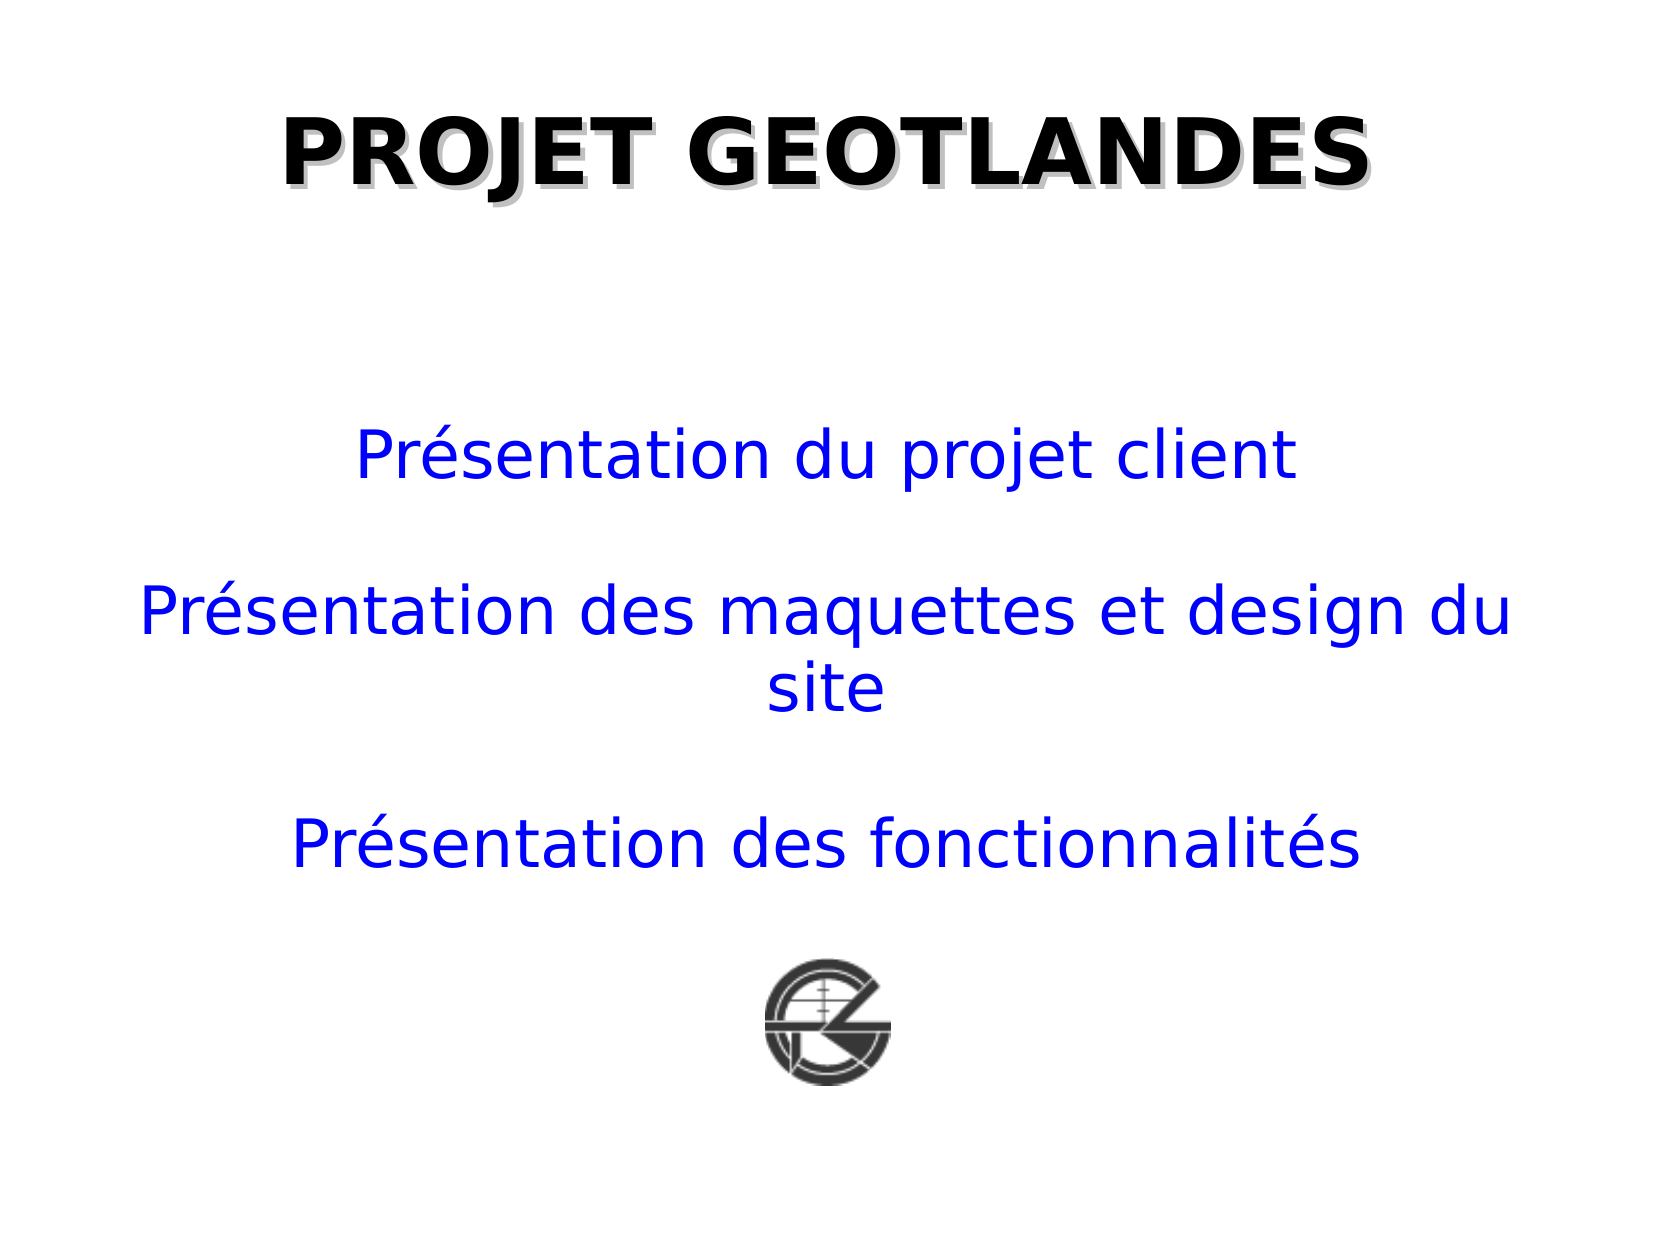

# PROJET GEOTLANDES
Présentation du projet client
Présentation des maquettes et design du site
Présentation des fonctionnalités